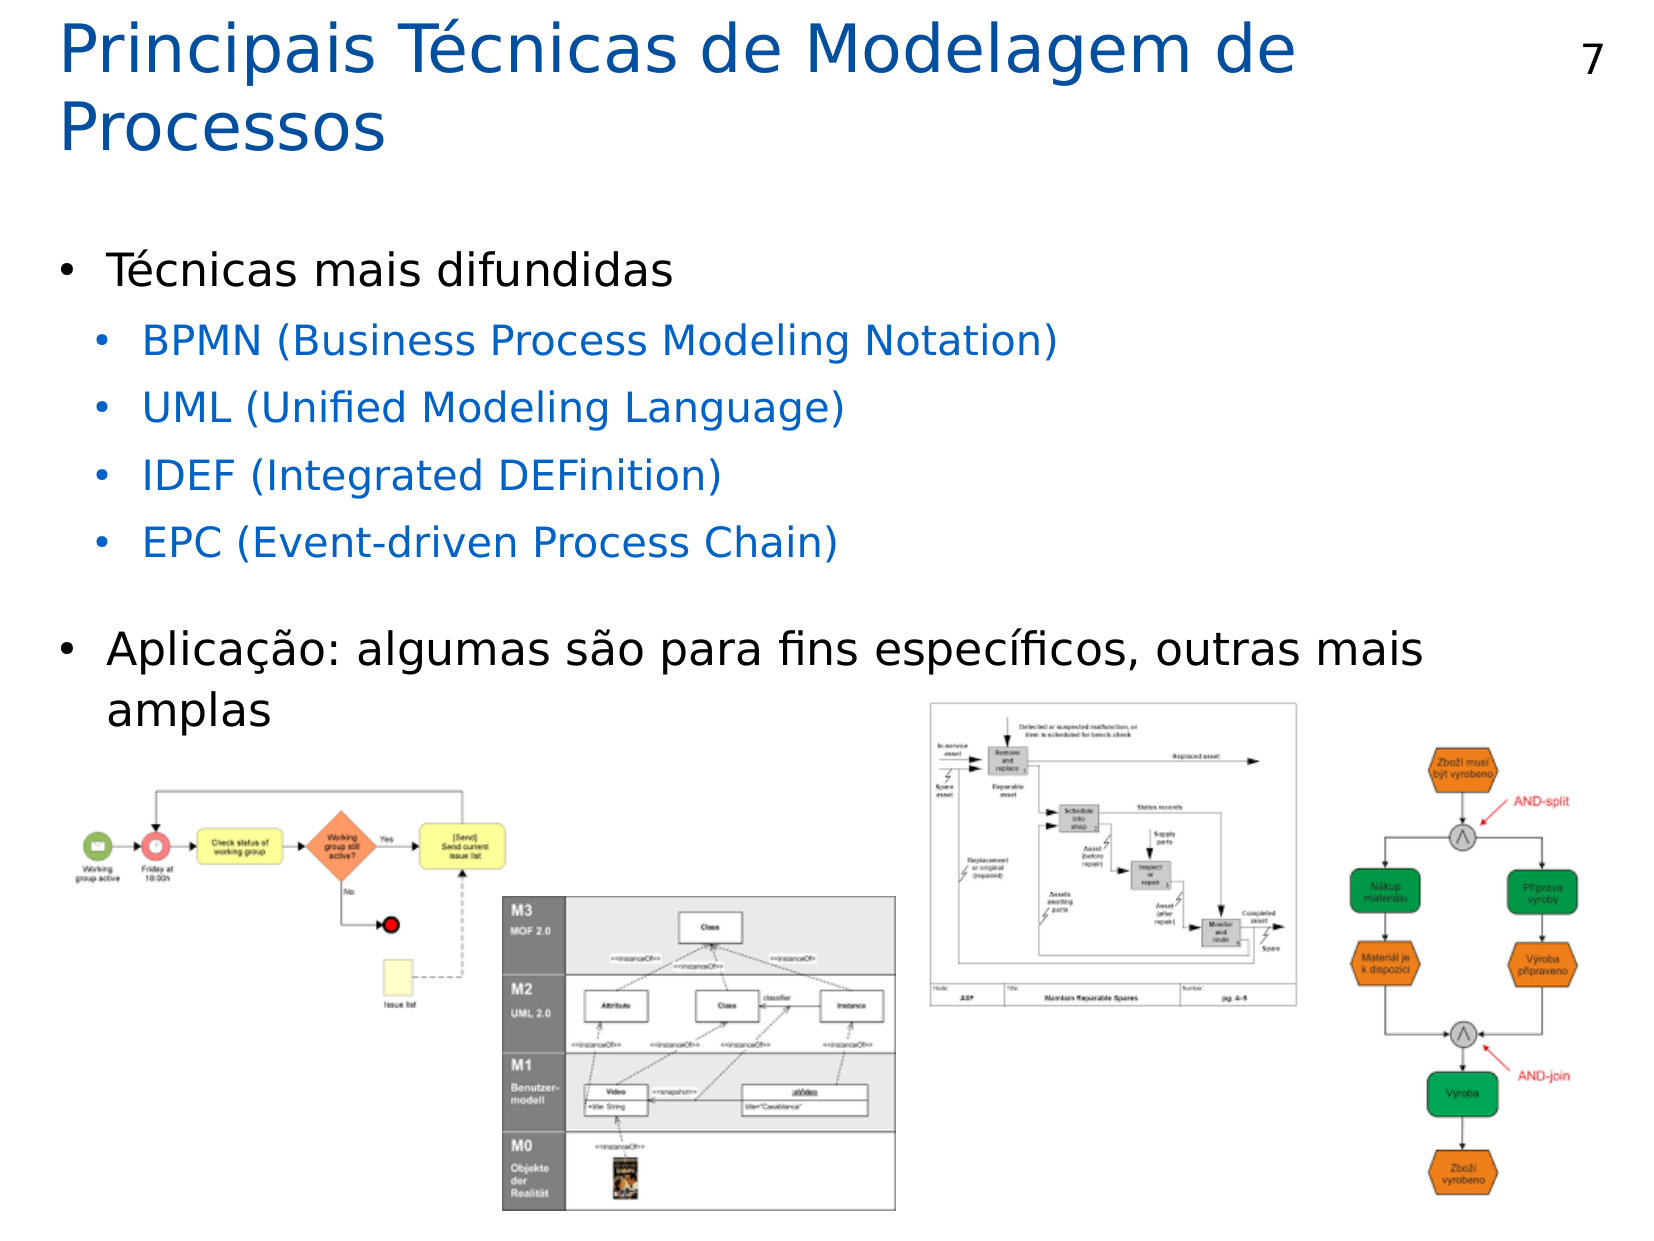

# Principais Técnicas de Modelagem de Processos
7
Técnicas mais difundidas
BPMN (Business Process Modeling Notation)
UML (Unified Modeling Language)
IDEF (Integrated DEFinition)
EPC (Event-driven Process Chain)
Aplicação: algumas são para fins específicos, outras mais amplas